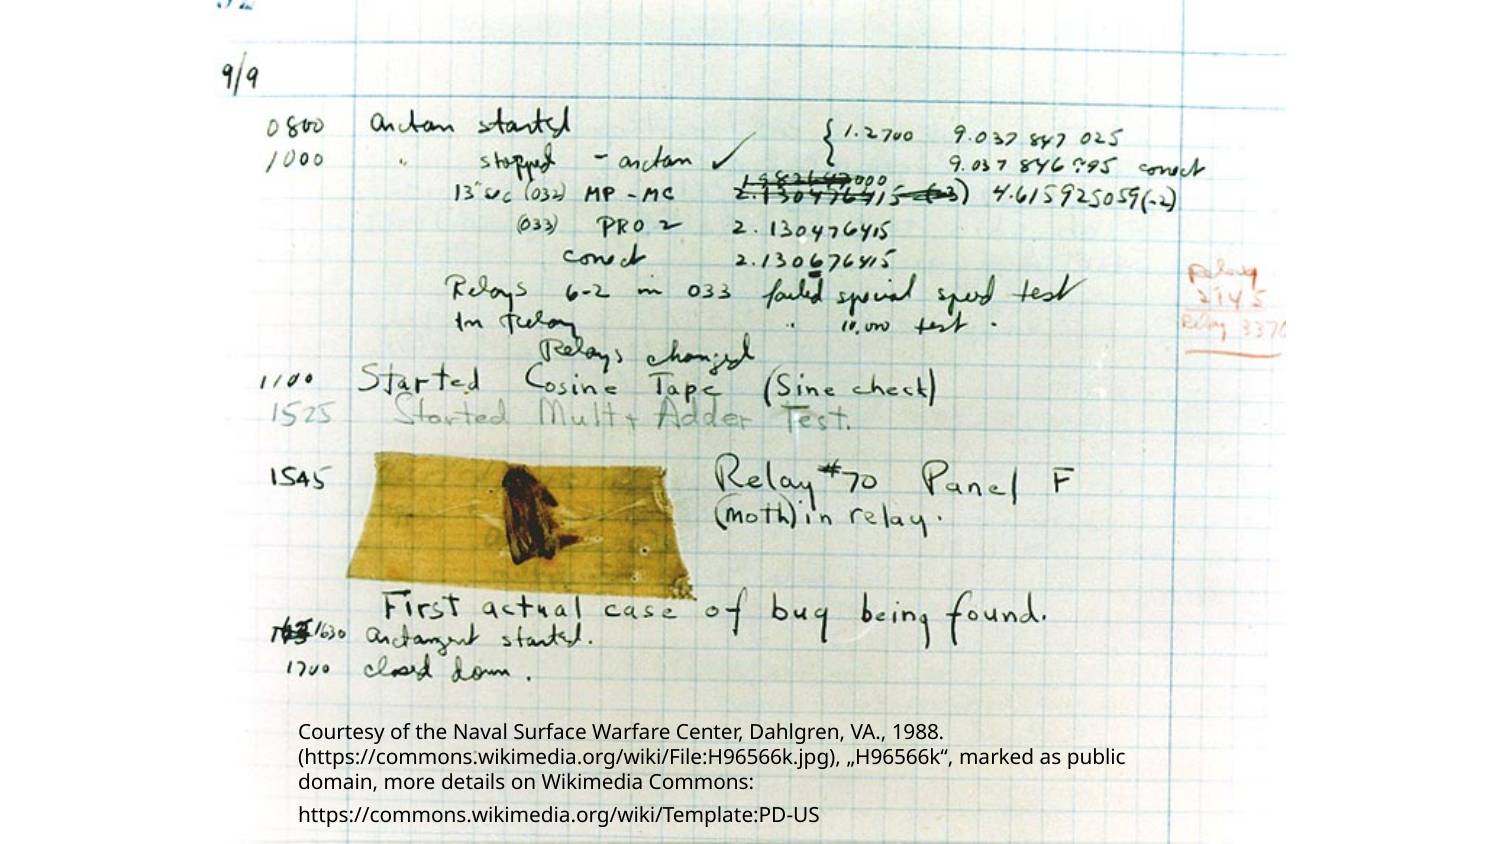

Courtesy of the Naval Surface Warfare Center, Dahlgren, VA., 1988. (https://commons.wikimedia.org/wiki/File:H96566k.jpg), „H96566k“, marked as public domain, more details on Wikimedia Commons: https://commons.wikimedia.org/wiki/Template:PD-US